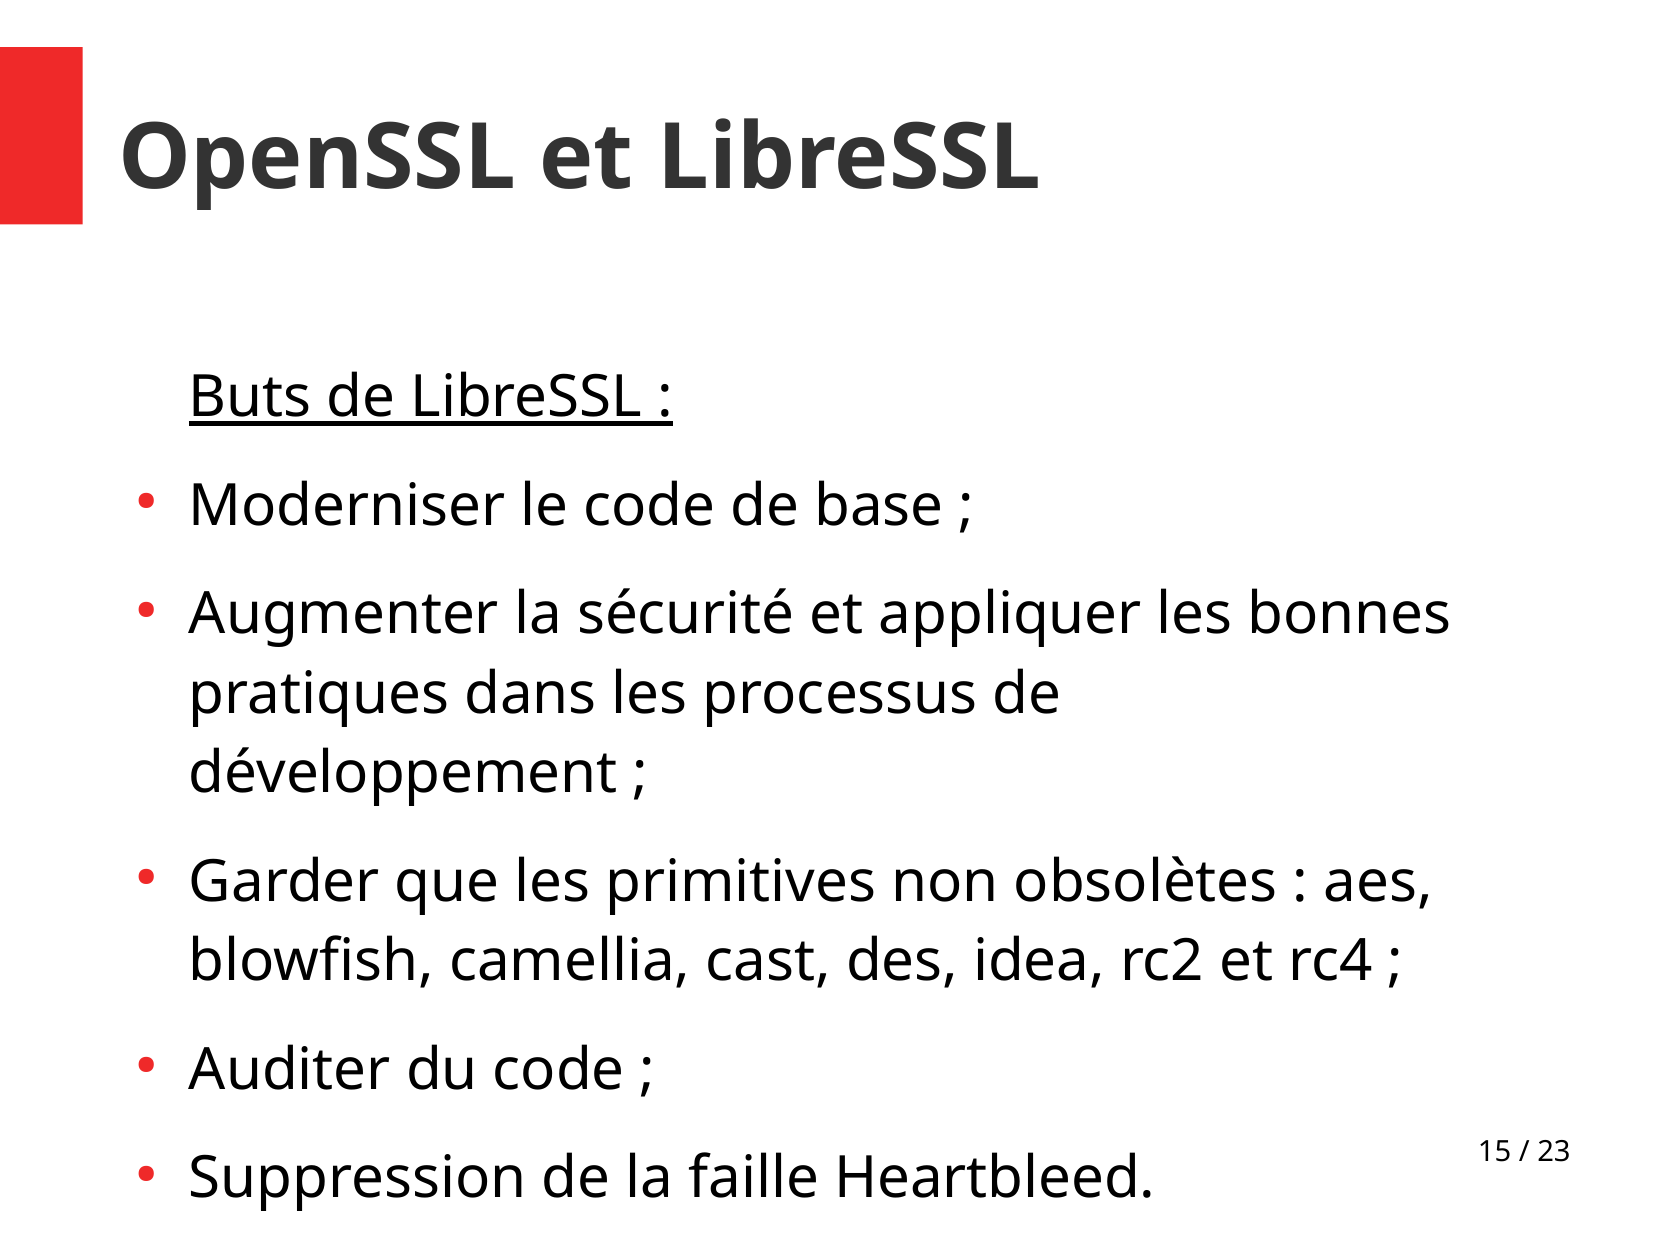

# OpenSSL et LibreSSL
Buts de LibreSSL :
Moderniser le code de base ;
Augmenter la sécurité et appliquer les bonnes pratiques dans les processus de développement ;
Garder que les primitives non obsolètes : aes, blowfish, camellia, cast, des, idea, rc2 et rc4 ;
Auditer du code ;
Suppression de la faille Heartbleed.
15